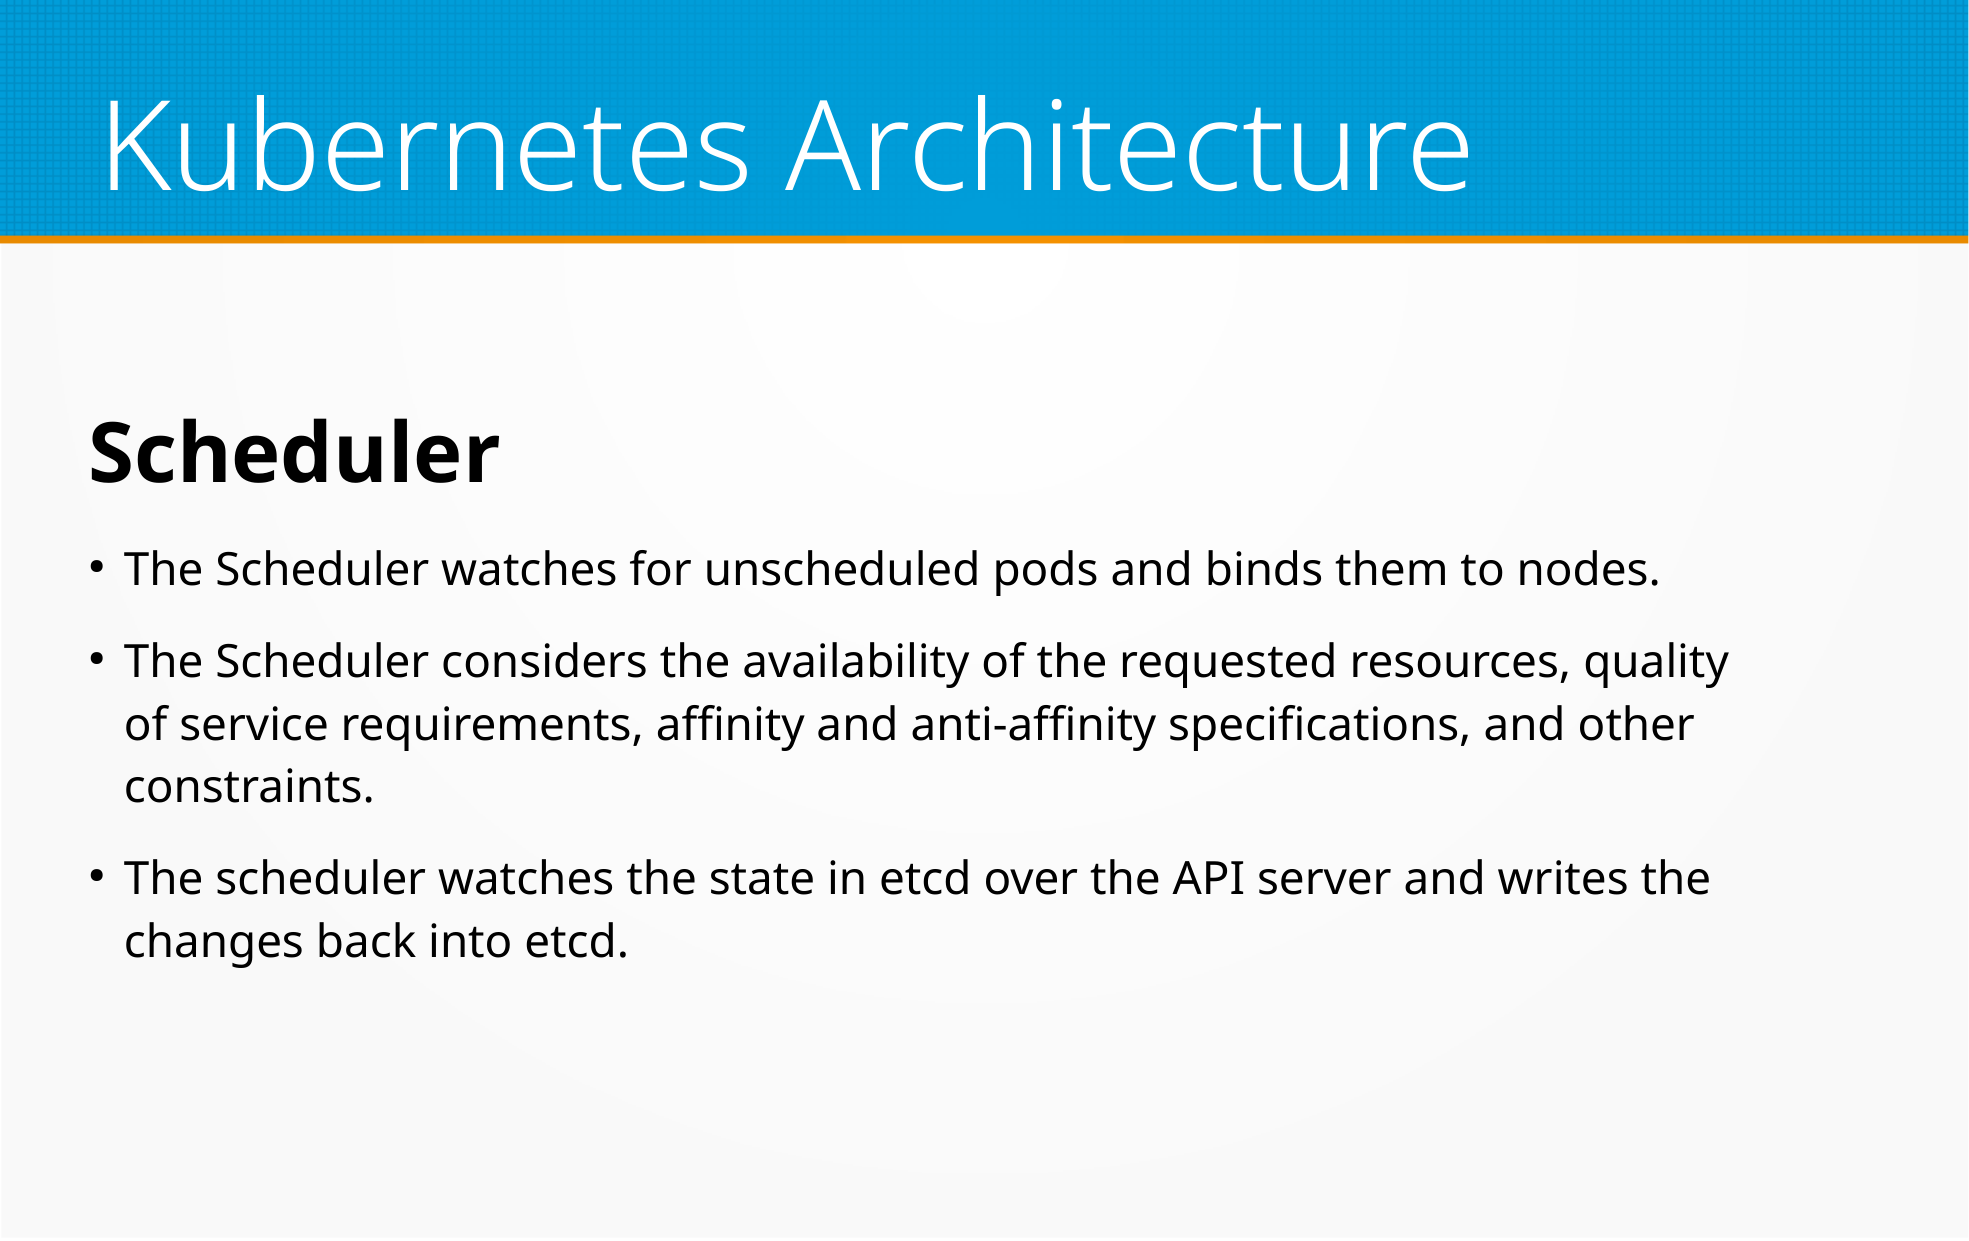

# Kubernetes Architecture
Scheduler
The Scheduler watches for unscheduled pods and binds them to nodes.
The Scheduler considers the availability of the requested resources, quality of service requirements, affinity and anti-affinity specifications, and other constraints.
The scheduler watches the state in etcd over the API server and writes the changes back into etcd.